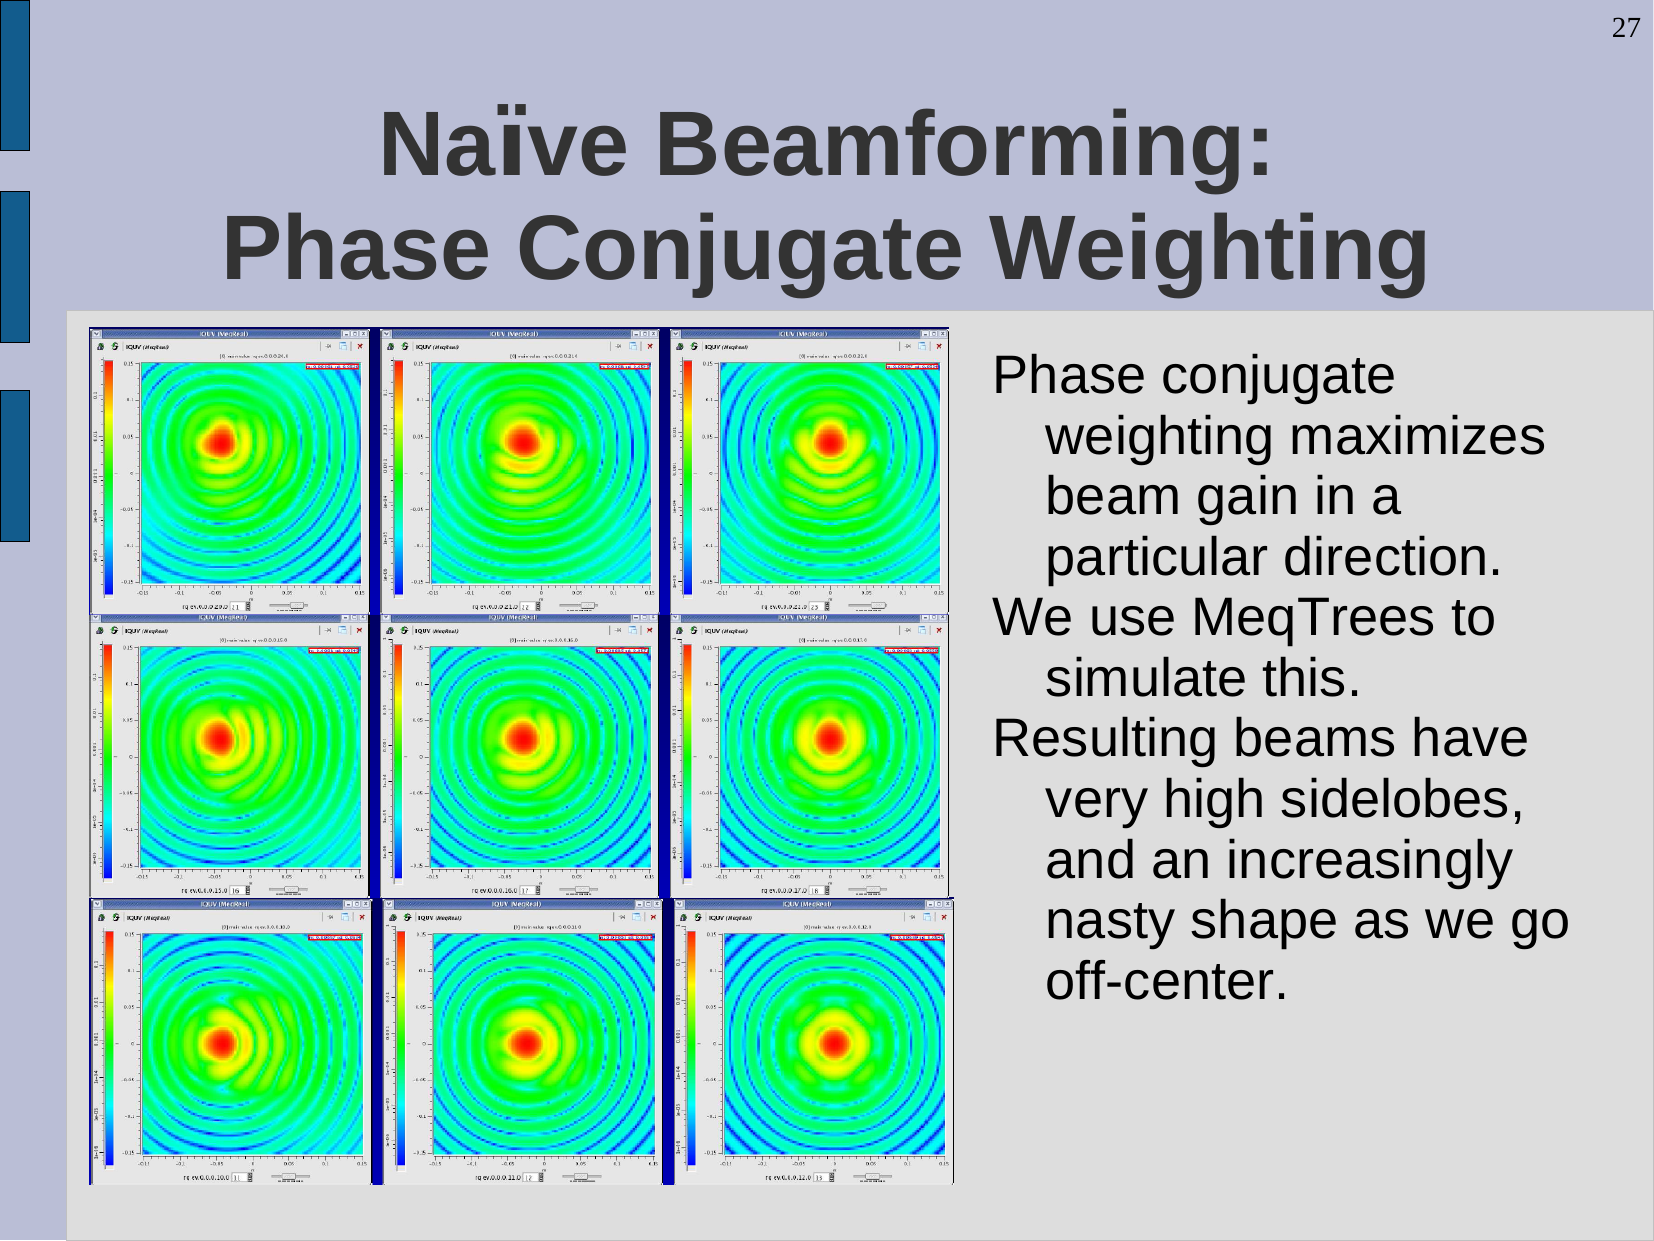

27
# Naïve Beamforming: Phase Conjugate Weighting
Phase conjugate weighting maximizes beam gain in a particular direction.
We use MeqTrees to simulate this.
Resulting beams have very high sidelobes, and an increasingly nasty shape as we go off-center.